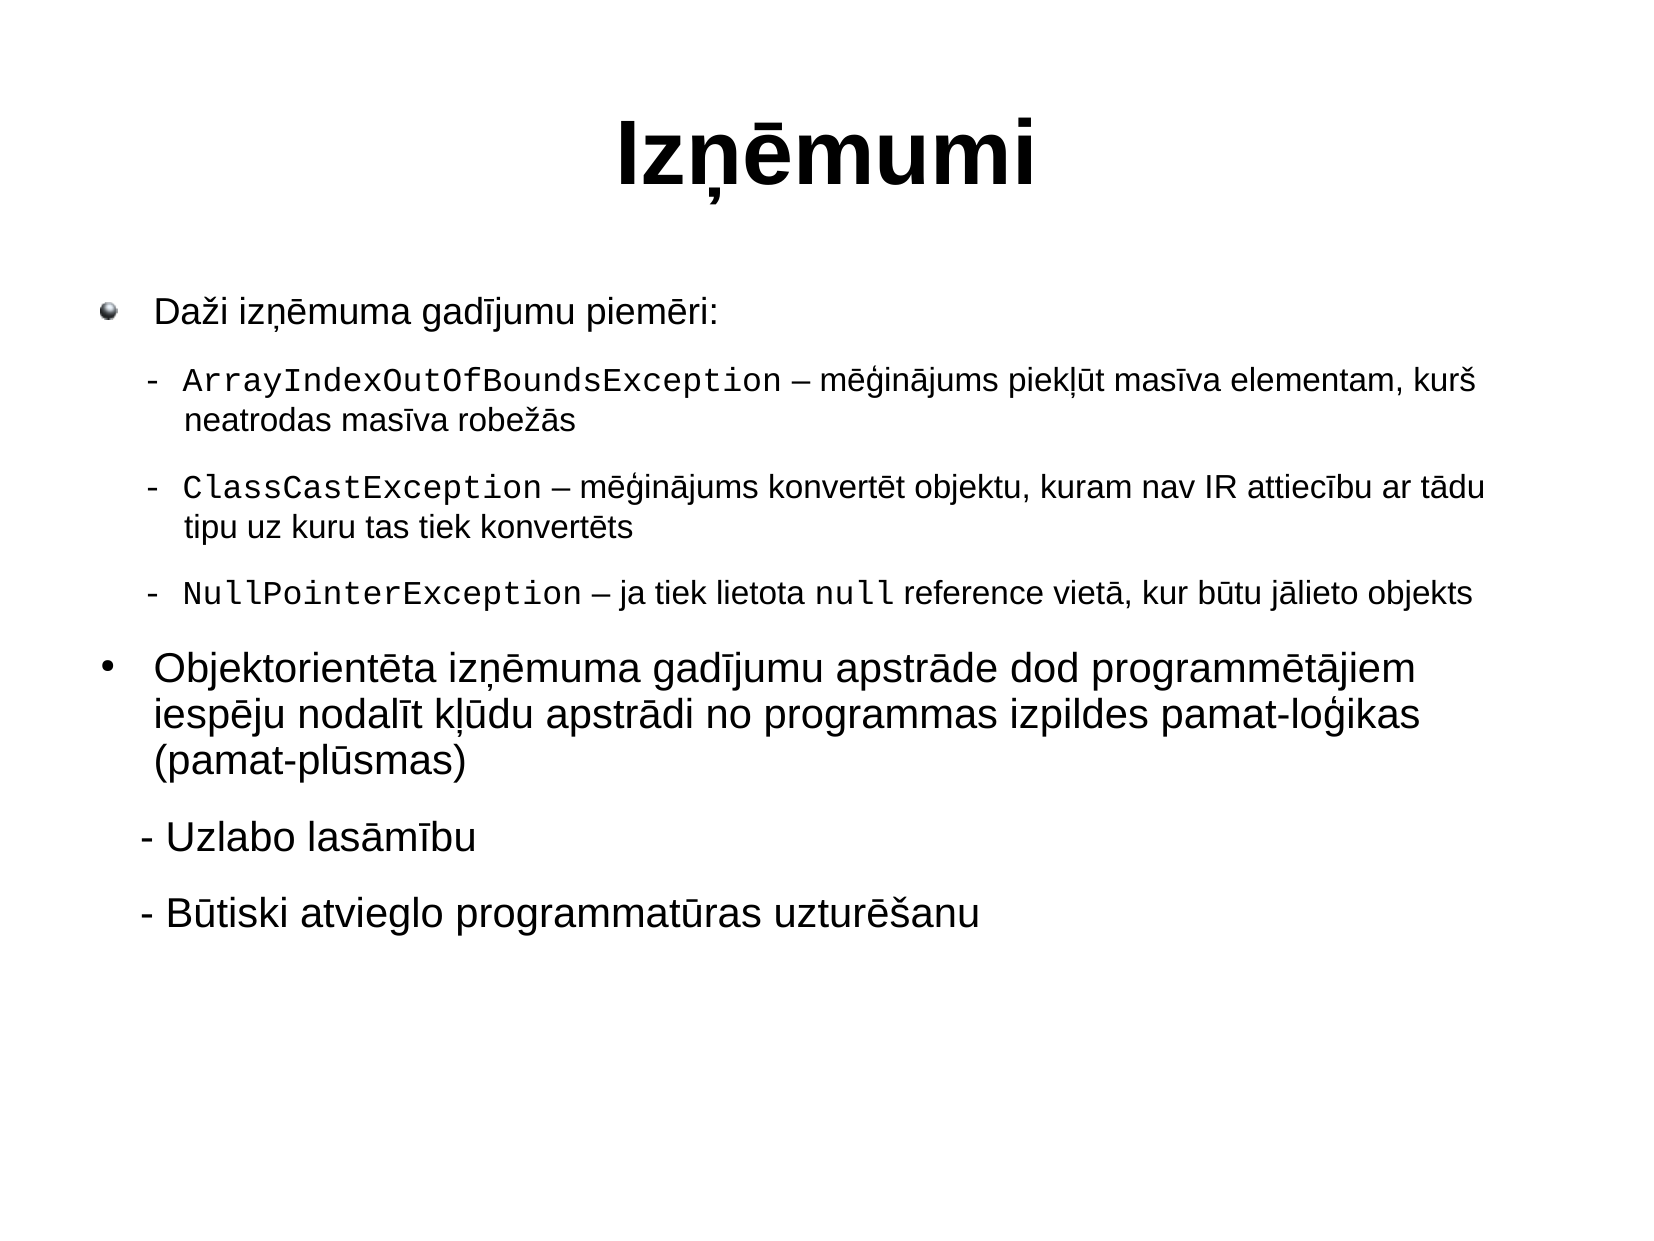

# Izņēmumi
Daži izņēmuma gadījumu piemēri:
 - ArrayIndexOutOfBoundsException – mēģinājums piekļūt masīva elementam, kurš neatrodas masīva robežās
 - ClassCastException – mēģinājums konvertēt objektu, kuram nav IR attiecību ar tādu tipu uz kuru tas tiek konvertēts
 - NullPointerException – ja tiek lietota null reference vietā, kur būtu jālieto objekts
Objektorientēta izņēmuma gadījumu apstrāde dod programmētājiem iespēju nodalīt kļūdu apstrādi no programmas izpildes pamat-loģikas (pamat-plūsmas)
 - Uzlabo lasāmību
 - Būtiski atvieglo programmatūras uzturēšanu